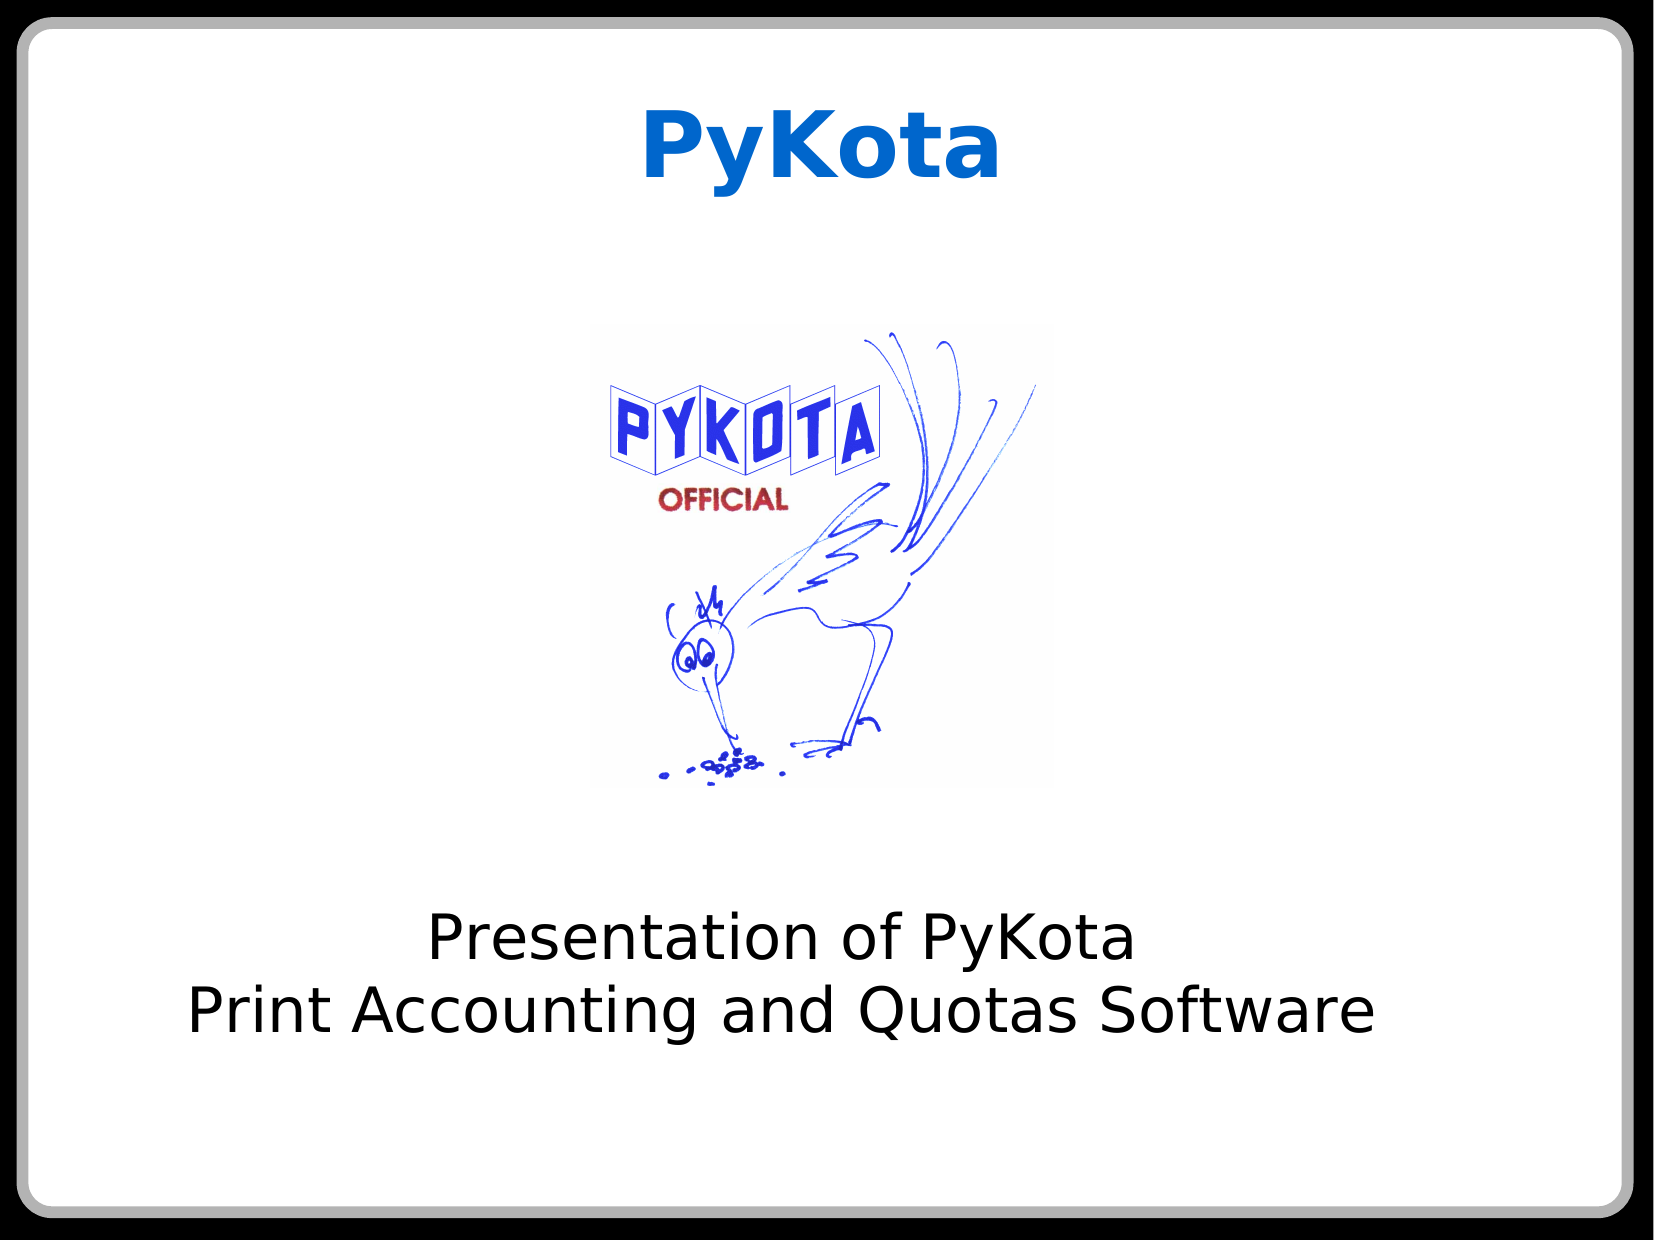

# PyKota
Presentation of PyKota
Print Accounting and Quotas Software